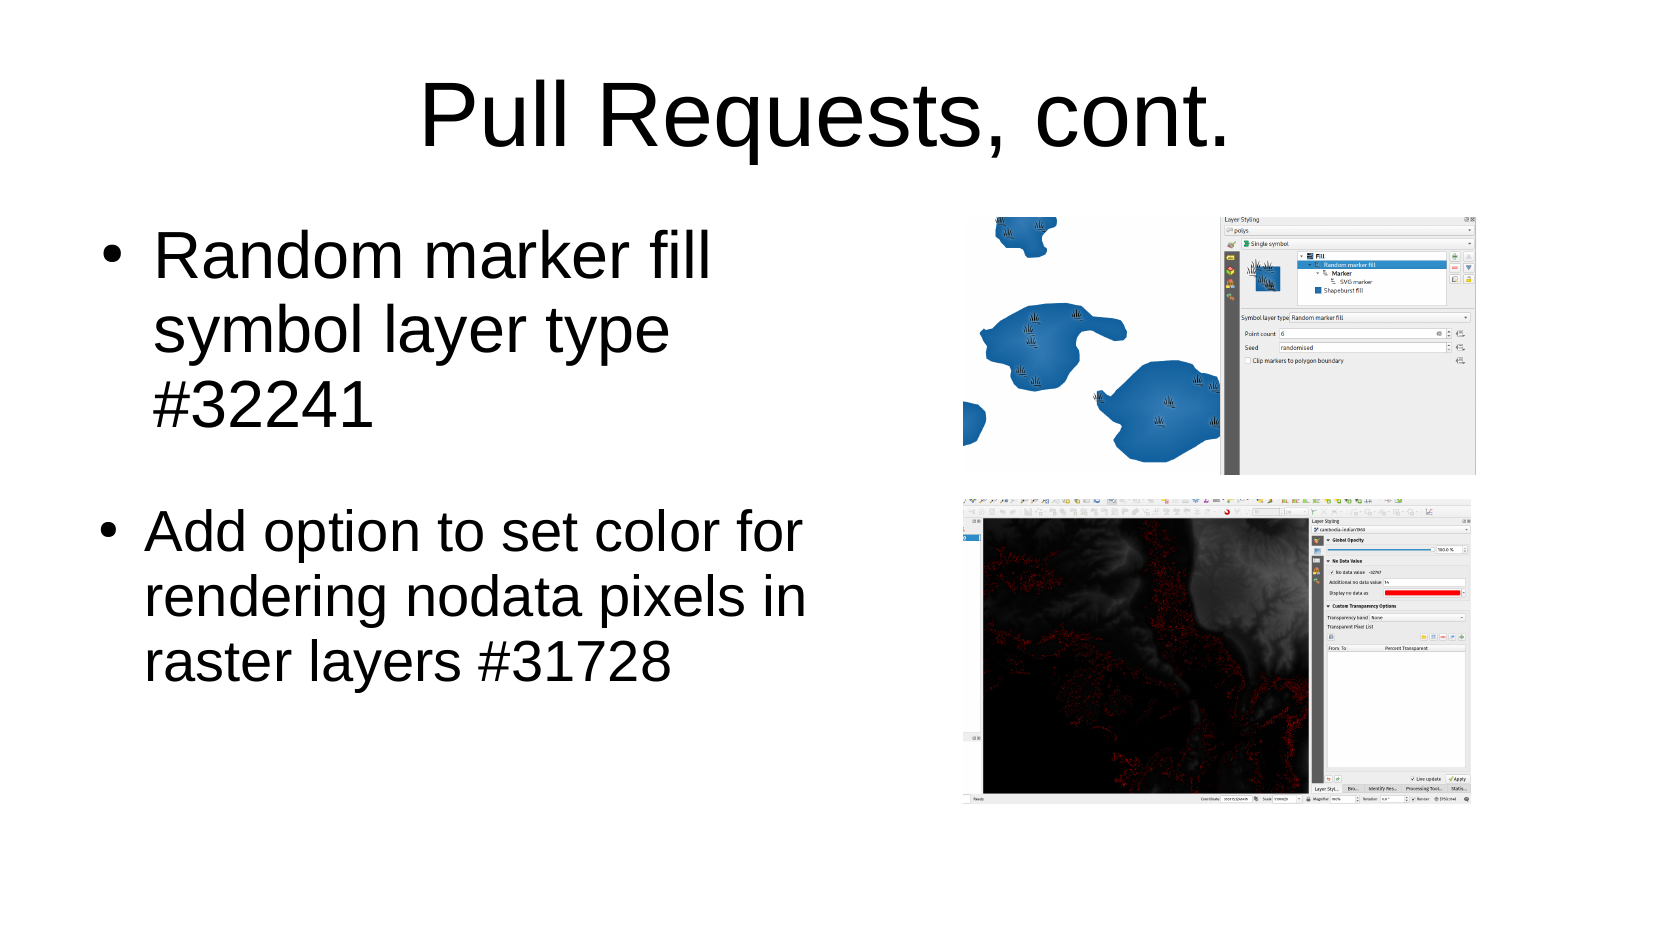

# Pull Requests, cont.
Random marker fill symbol layer type #32241
Add option to set color for rendering nodata pixels in raster layers #31728